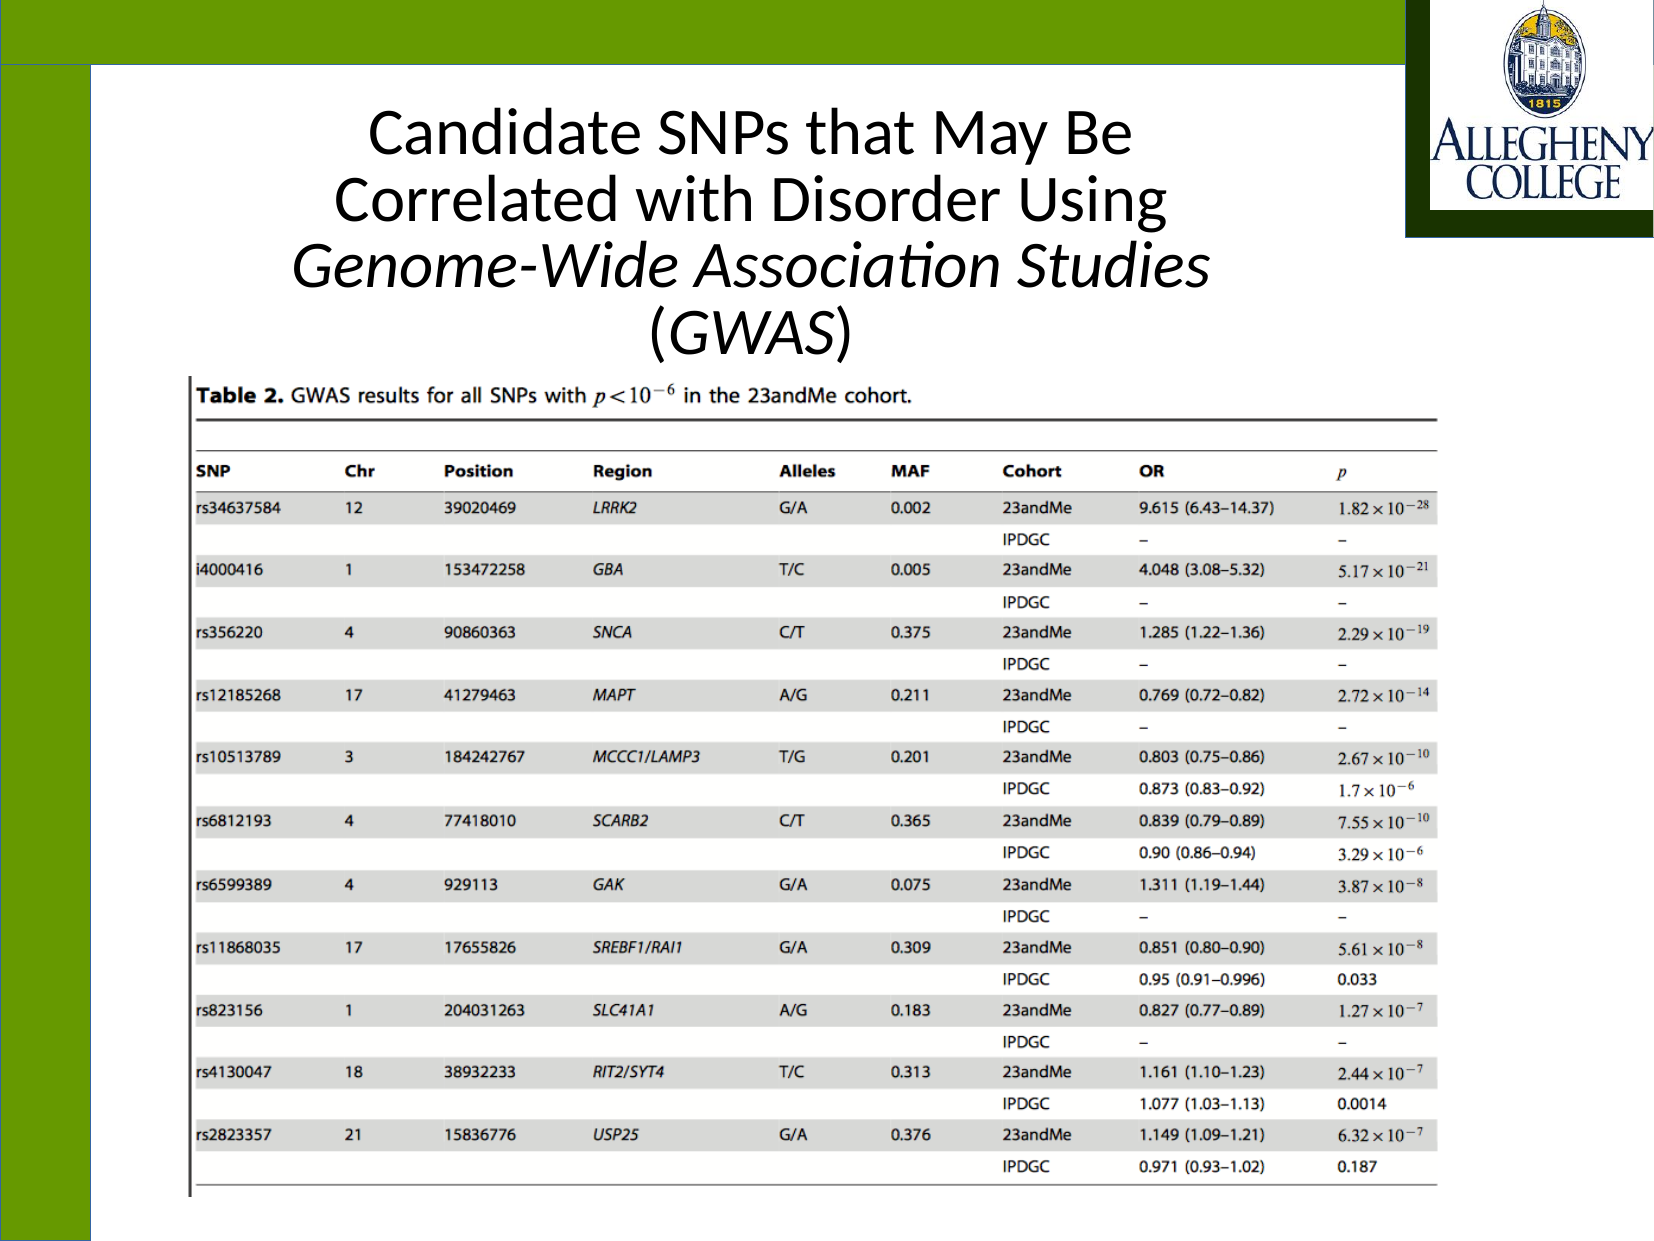

# Candidate SNPs that May Be Correlated with Disorder Using Genome-Wide Association Studies (GWAS)